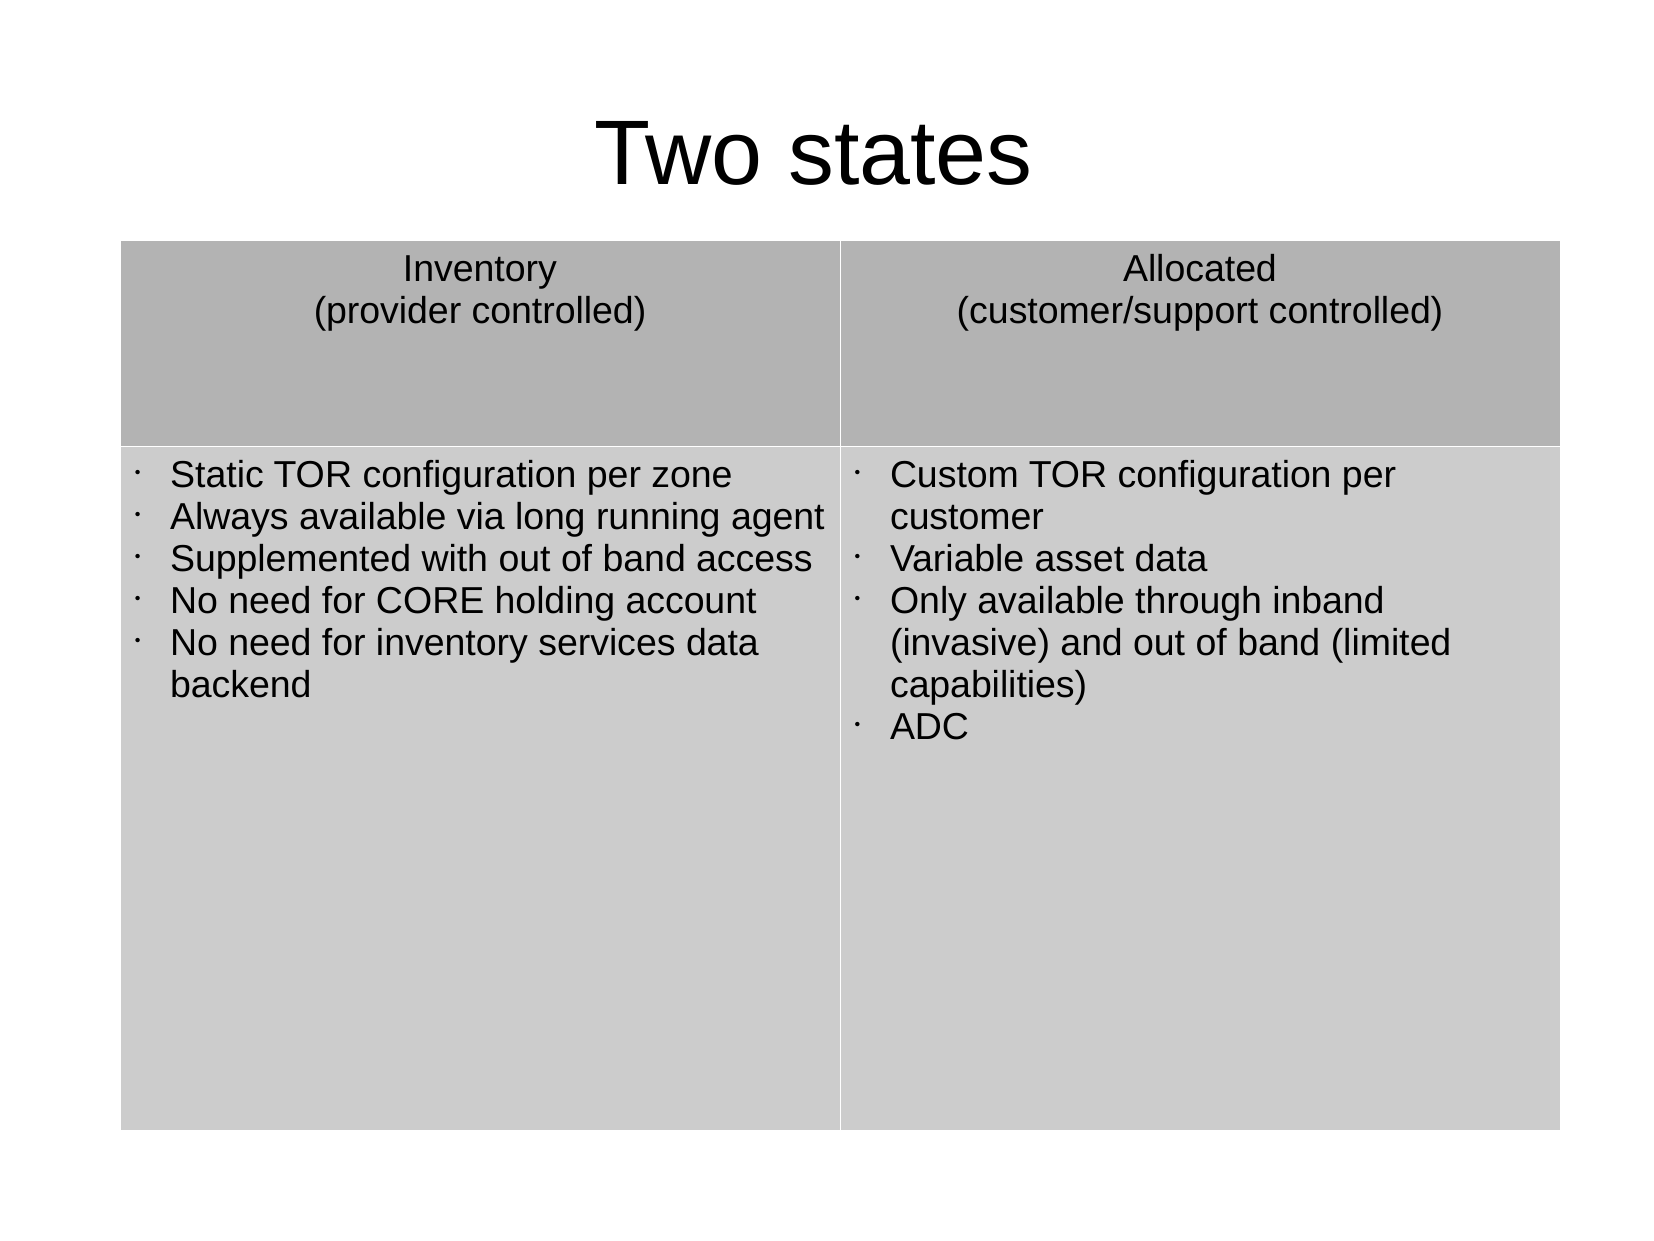

# Two states
| Inventory (provider controlled) | Allocated (customer/support controlled) |
| --- | --- |
| Static TOR configuration per zone Always available via long running agent Supplemented with out of band access No need for CORE holding account No need for inventory services data backend | Custom TOR configuration per customer Variable asset data Only available through inband (invasive) and out of band (limited capabilities) ADC |